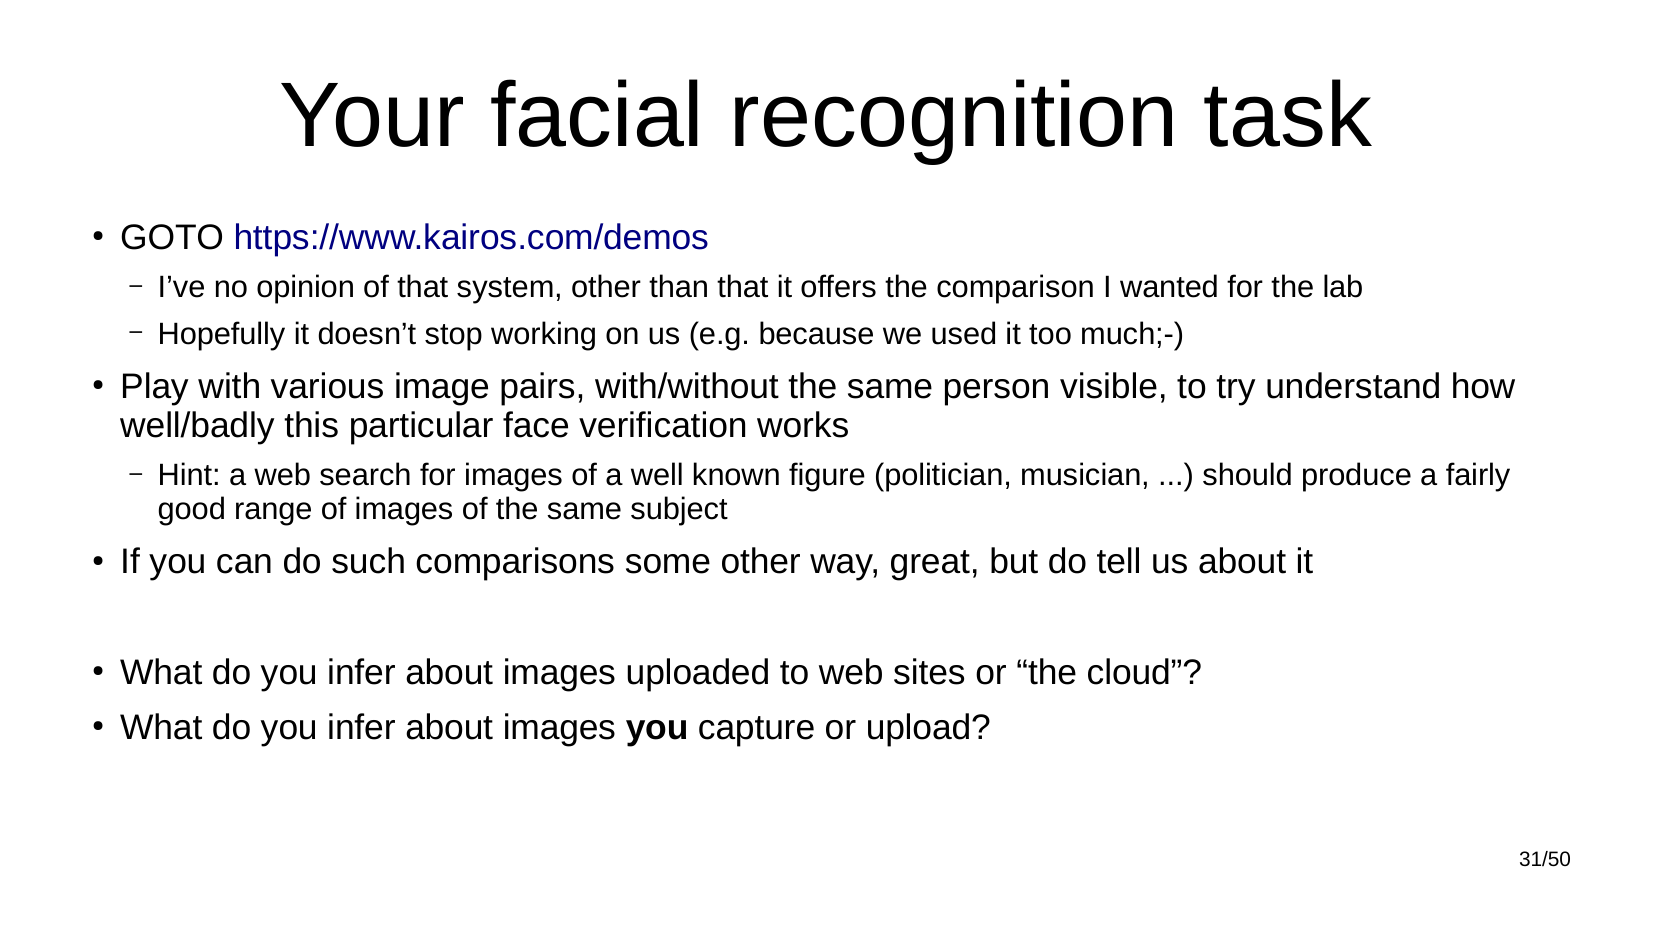

# Your facial recognition task
GOTO https://www.kairos.com/demos
I’ve no opinion of that system, other than that it offers the comparison I wanted for the lab
Hopefully it doesn’t stop working on us (e.g. because we used it too much;-)
Play with various image pairs, with/without the same person visible, to try understand how well/badly this particular face verification works
Hint: a web search for images of a well known figure (politician, musician, ...) should produce a fairly good range of images of the same subject
If you can do such comparisons some other way, great, but do tell us about it
What do you infer about images uploaded to web sites or “the cloud”?
What do you infer about images you capture or upload?
31